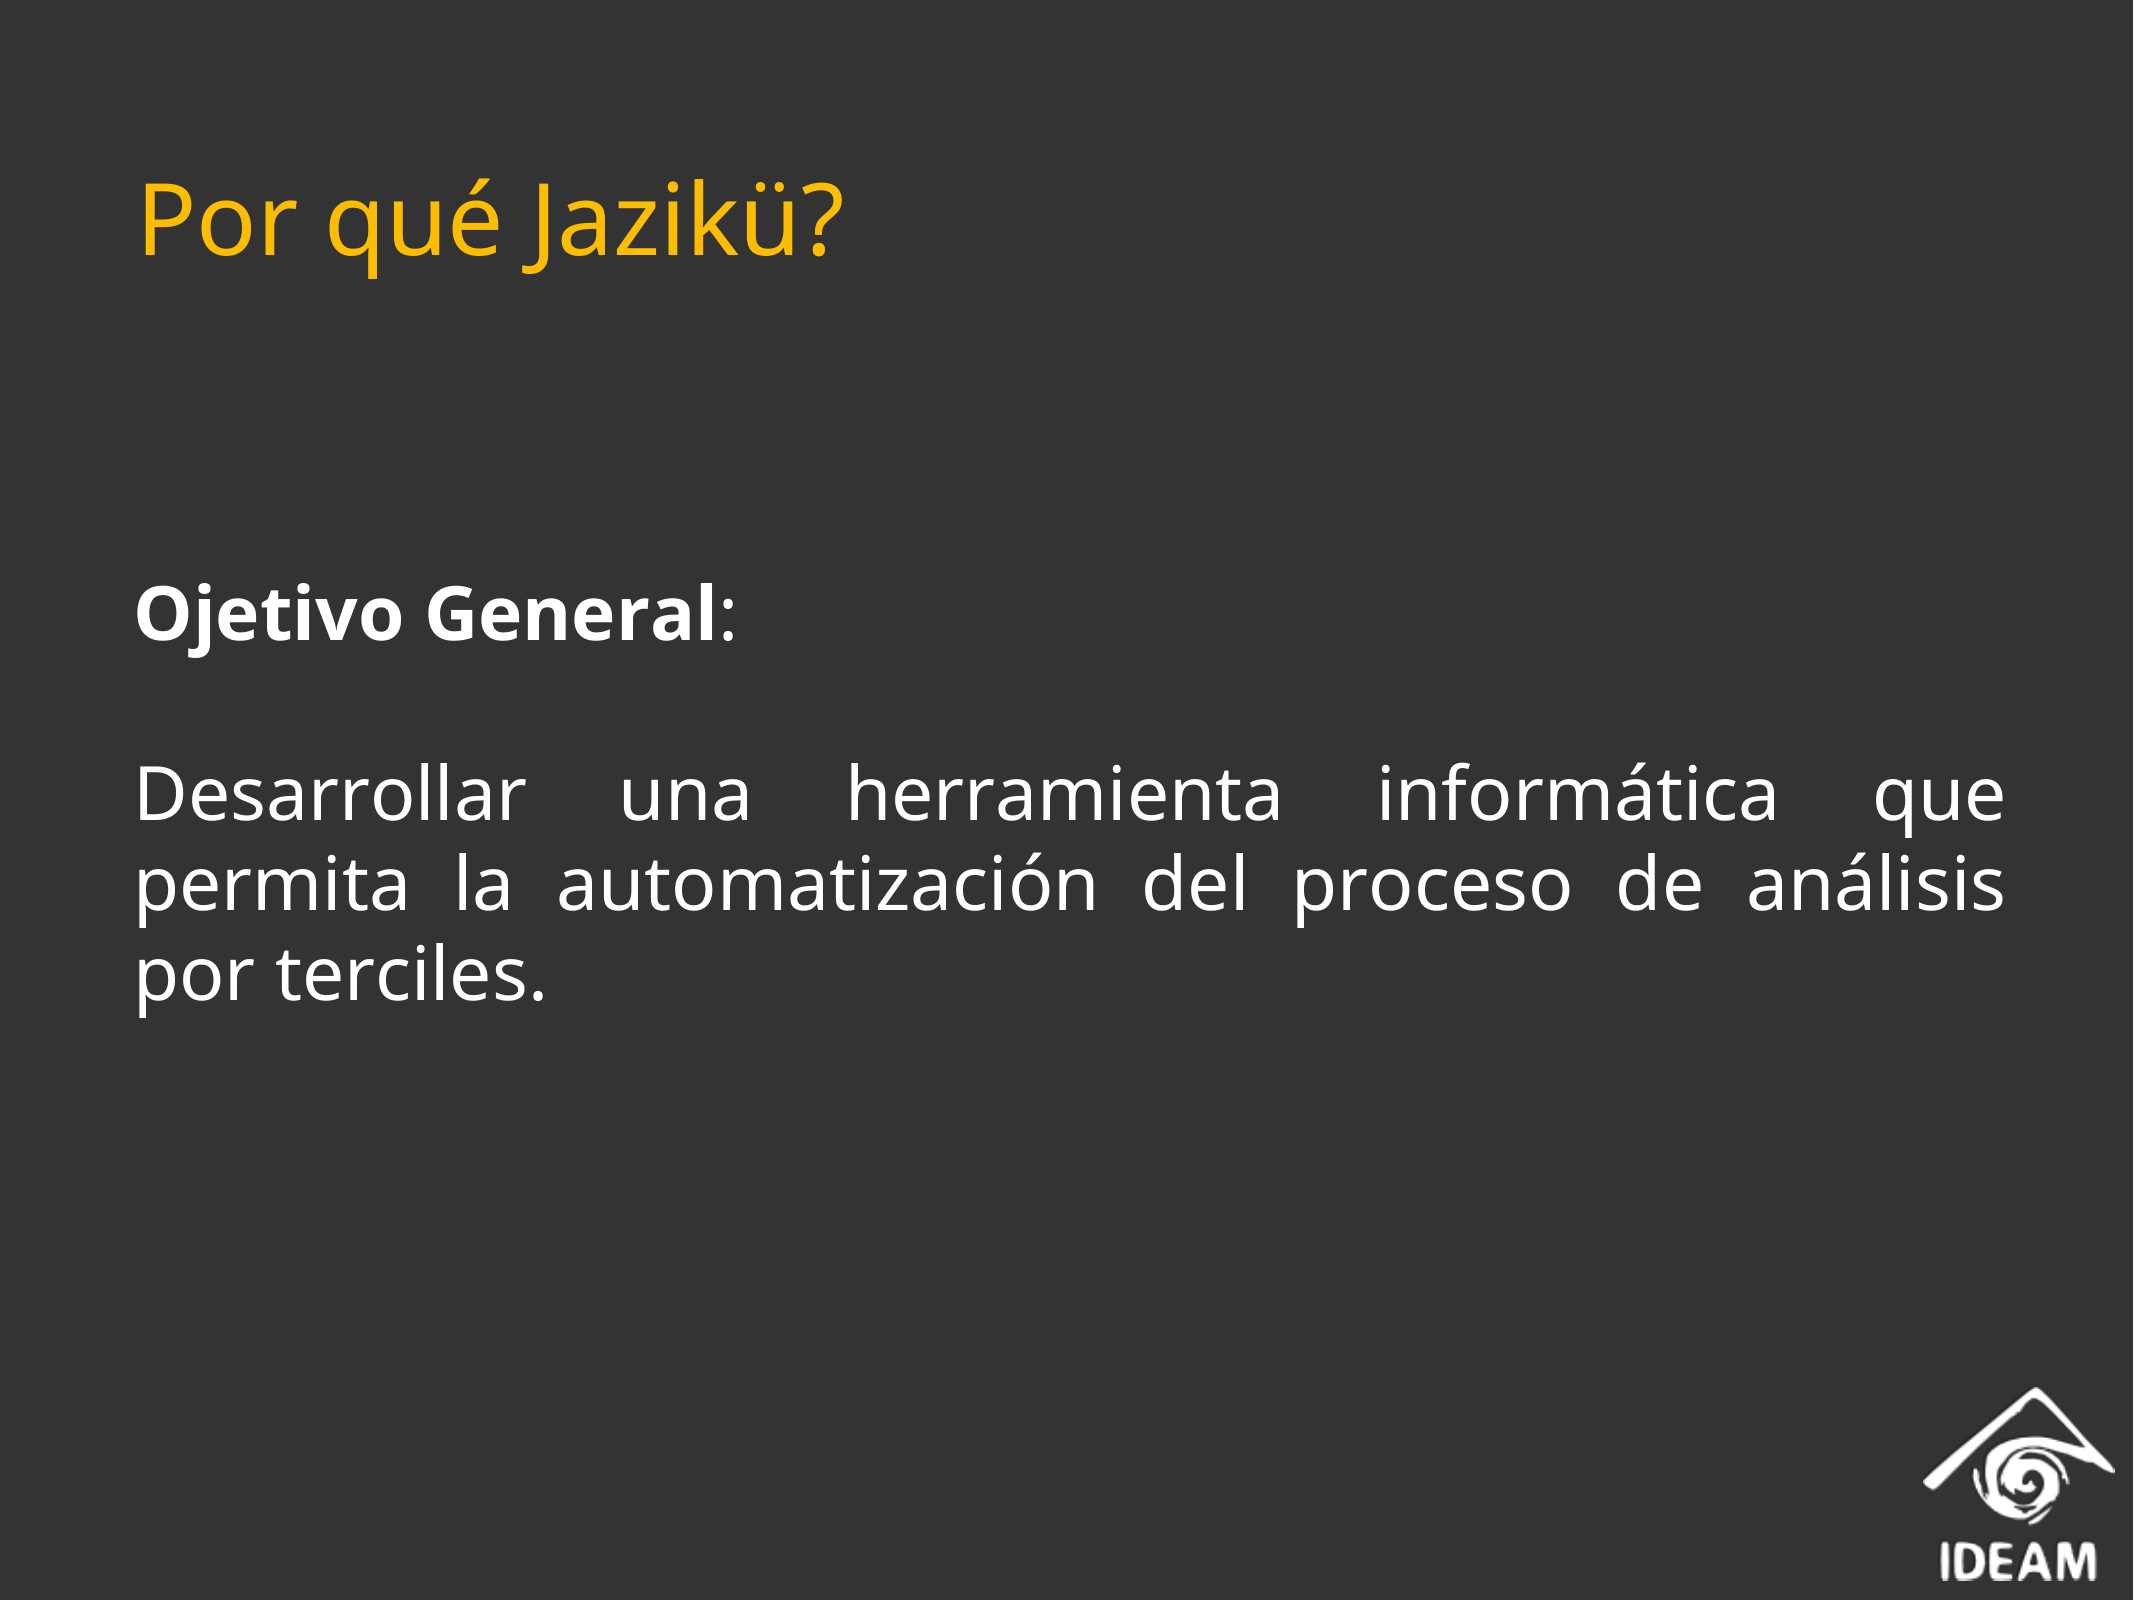

Por qué Jazikü?
Ojetivo General:
Desarrollar una herramienta informática que permita la automatización del proceso de análisis por terciles.